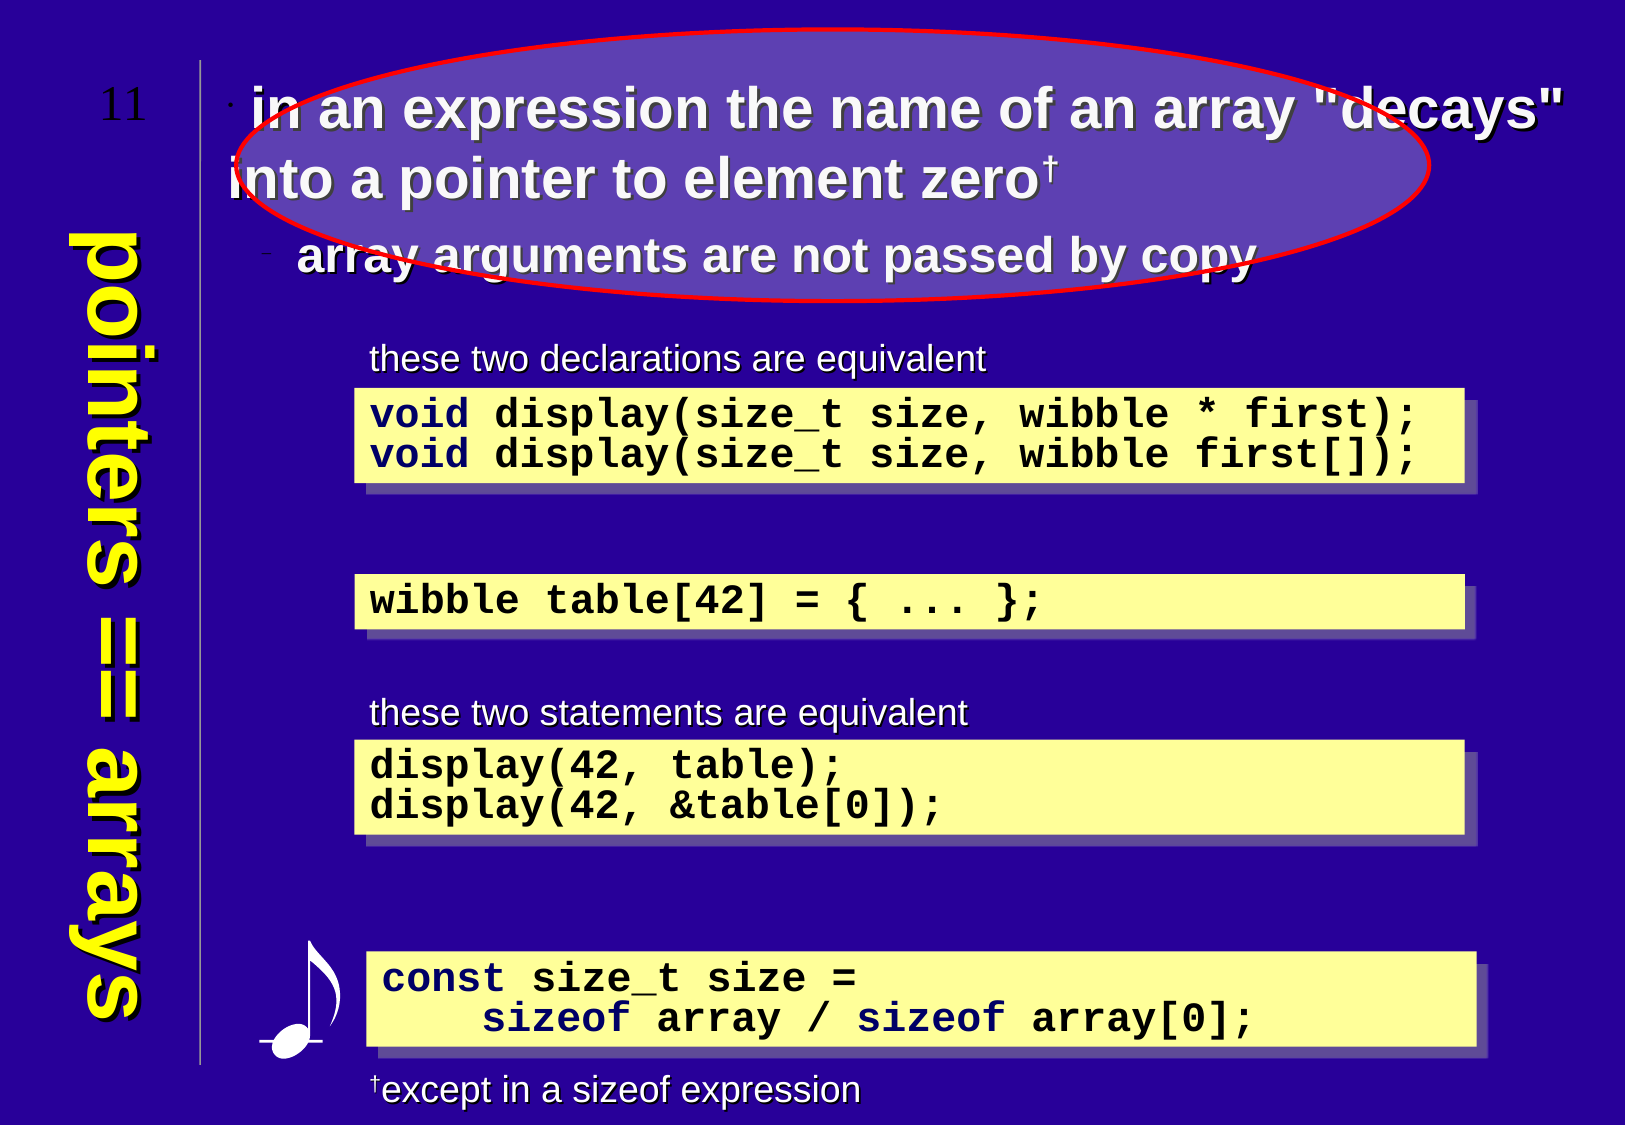

11
 in an expression the name of an array "decays" into a pointer to element zero†
array arguments are not passed by copy
# pointers == arrays
these two declarations are equivalent
void display(size_t size, wibble * first);
void display(size_t size, wibble first[]);
wibble table[42] = { ... };
these two statements are equivalent
display(42, table);
display(42, &table[0]);
const size_t size =
 sizeof array / sizeof array[0];
†except in a sizeof expression